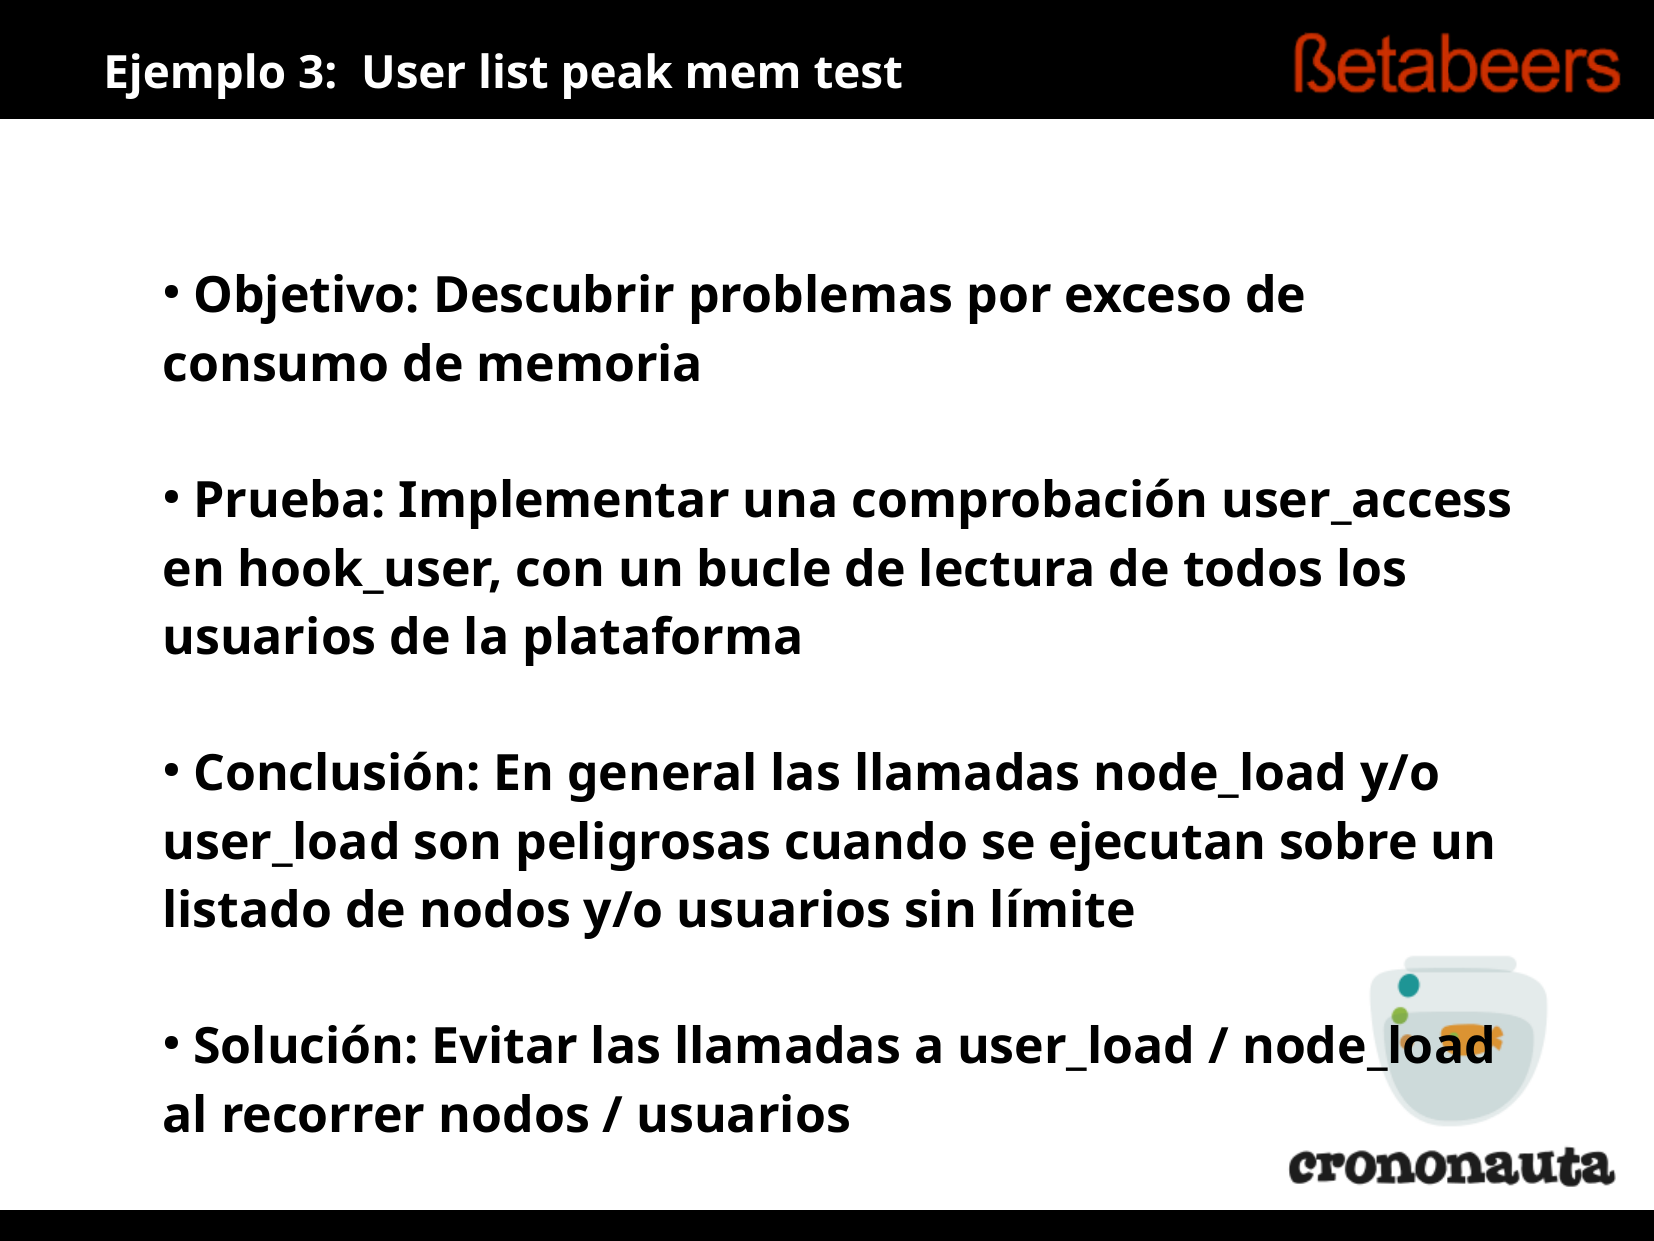

Ejemplo 3: User list peak mem test
 Objetivo: Descubrir problemas por exceso de consumo de memoria
 Prueba: Implementar una comprobación user_access en hook_user, con un bucle de lectura de todos los usuarios de la plataforma
 Conclusión: En general las llamadas node_load y/o user_load son peligrosas cuando se ejecutan sobre un listado de nodos y/o usuarios sin límite
 Solución: Evitar las llamadas a user_load / node_load al recorrer nodos / usuarios